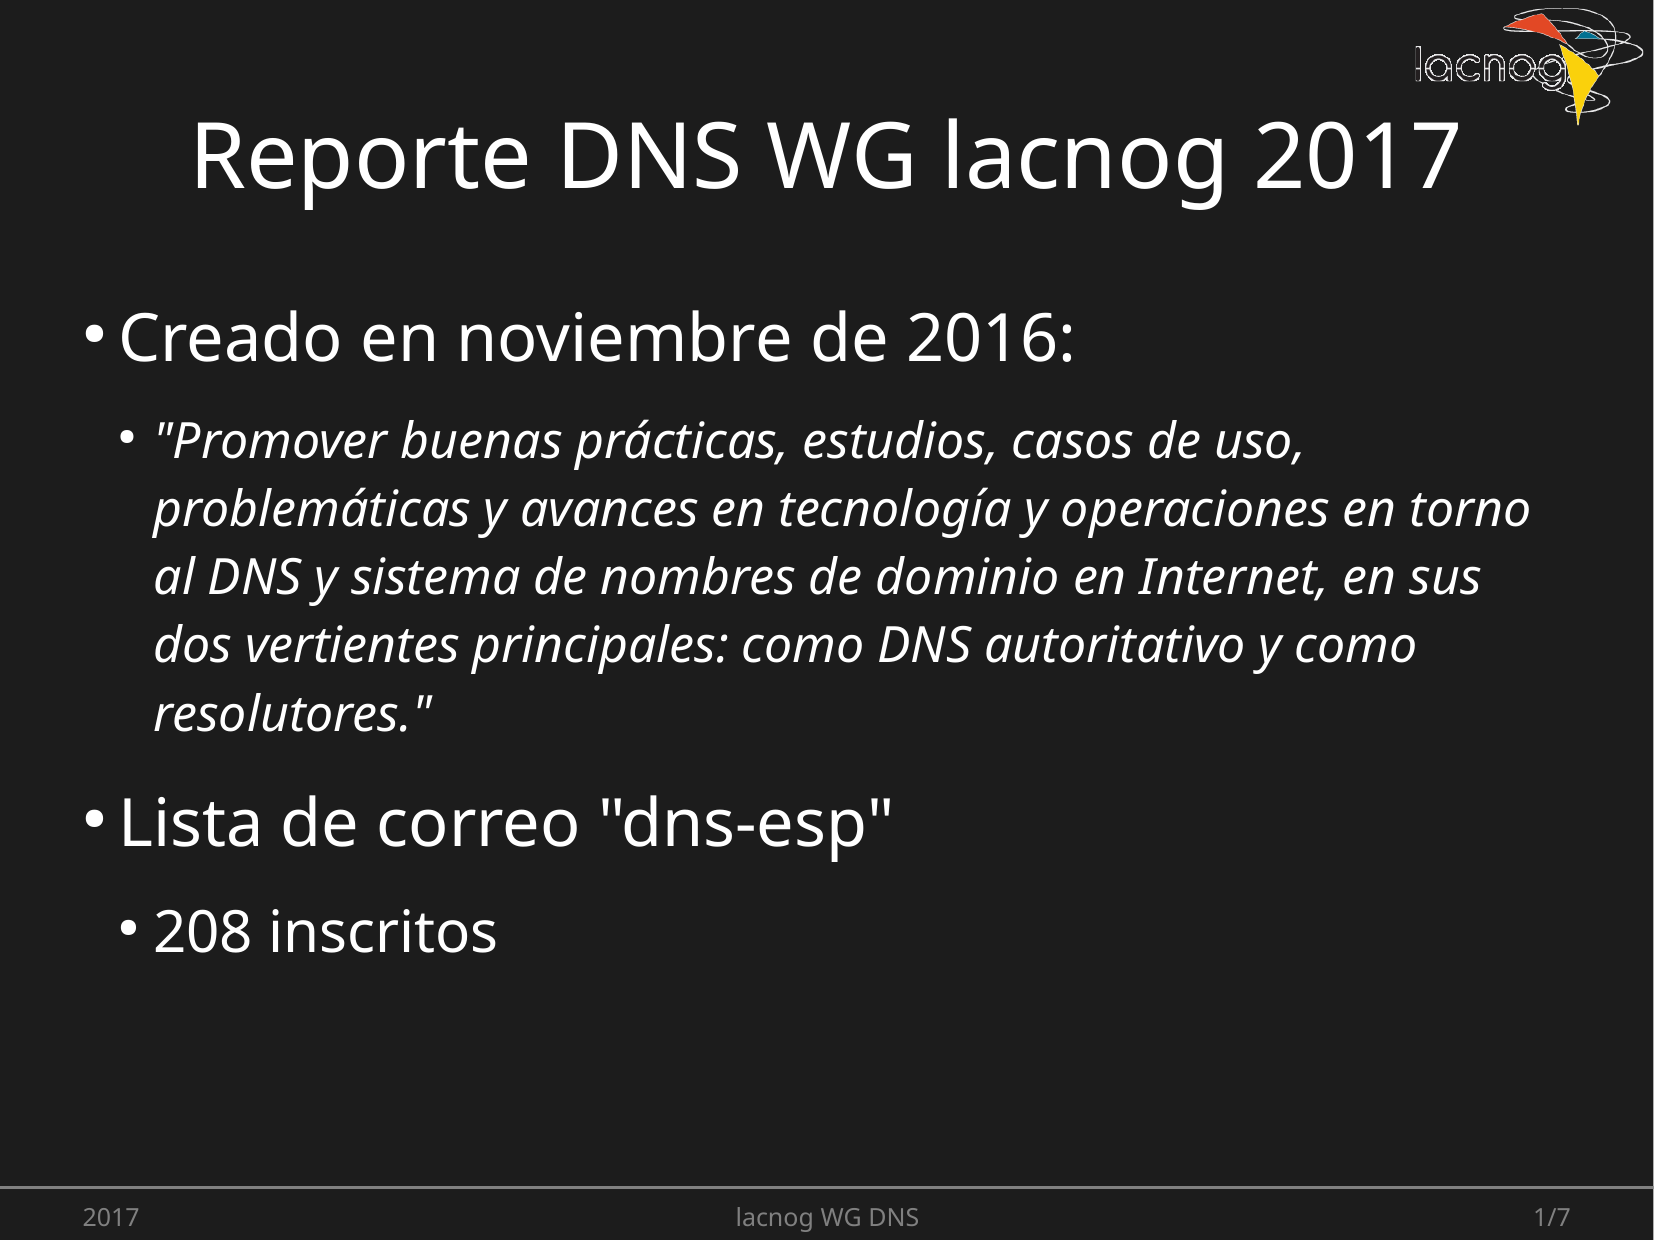

# Reporte DNS WG lacnog 2017
Creado en noviembre de 2016:
"Promover buenas prácticas, estudios, casos de uso, problemáticas y avances en tecnología y operaciones en torno al DNS y sistema de nombres de dominio en Internet, en sus dos vertientes principales: como DNS autoritativo y como resolutores."
Lista de correo "dns-esp"
208 inscritos
2017
lacnog WG DNS
1